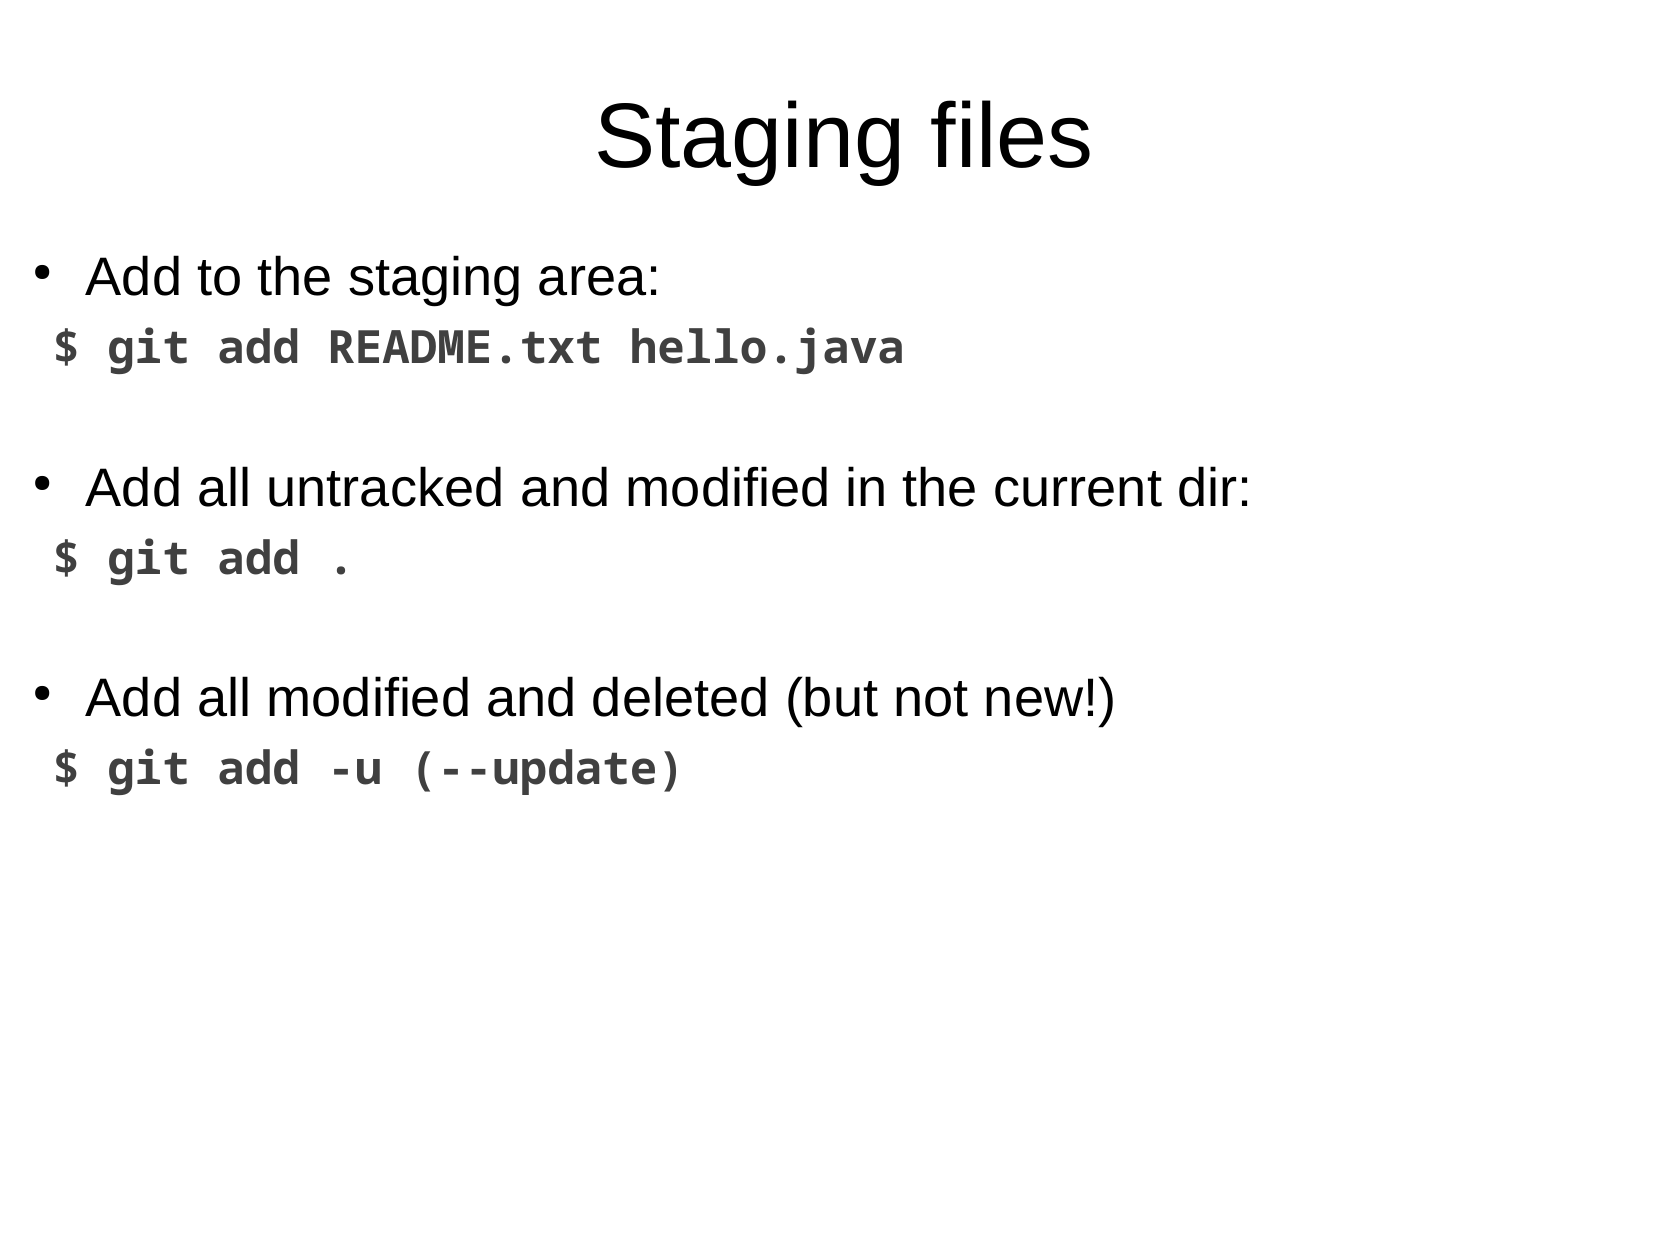

# Staging files
Add to the staging area:
$ git add README.txt hello.java
Add all untracked and modified in the current dir:
$ git add .
Add all modified and deleted (but not new!)
$ git add -u (--update)